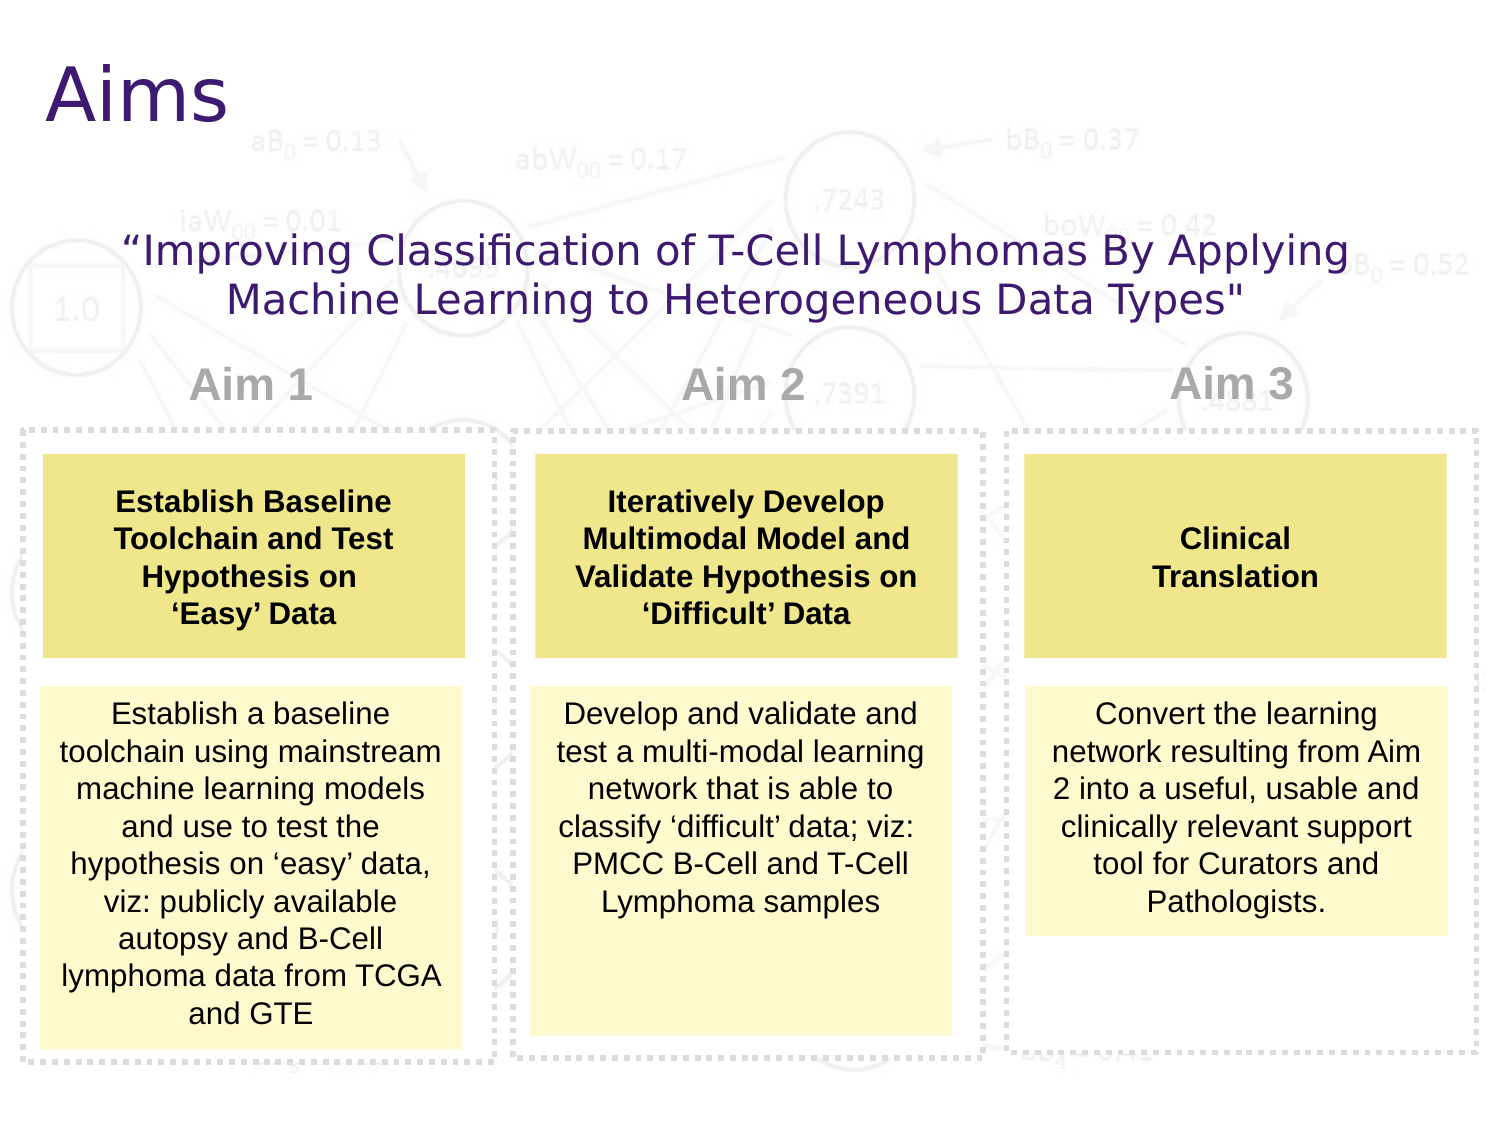

# Aims
“Improving Classification of T-Cell Lymphomas By Applying Machine Learning to Heterogeneous Data Types"
Aim 3
Aim 1
Aim 2
Establish Baseline Toolchain and Test Hypothesis on
‘Easy’ Data
Iteratively Develop Multimodal Model and Validate Hypothesis on ‘Difficult’ Data
Clinical
Translation
Establish a baseline toolchain using mainstream machine learning models and use to test the hypothesis on ‘easy’ data, viz: publicly available autopsy and B-Cell lymphoma data from TCGA and GTE
Develop and validate and test a multi-modal learning network that is able to classify ‘difficult’ data; viz: PMCC B-Cell and T-Cell Lymphoma samples
Convert the learning network resulting from Aim 2 into a useful, usable and clinically relevant support tool for Curators and Pathologists.